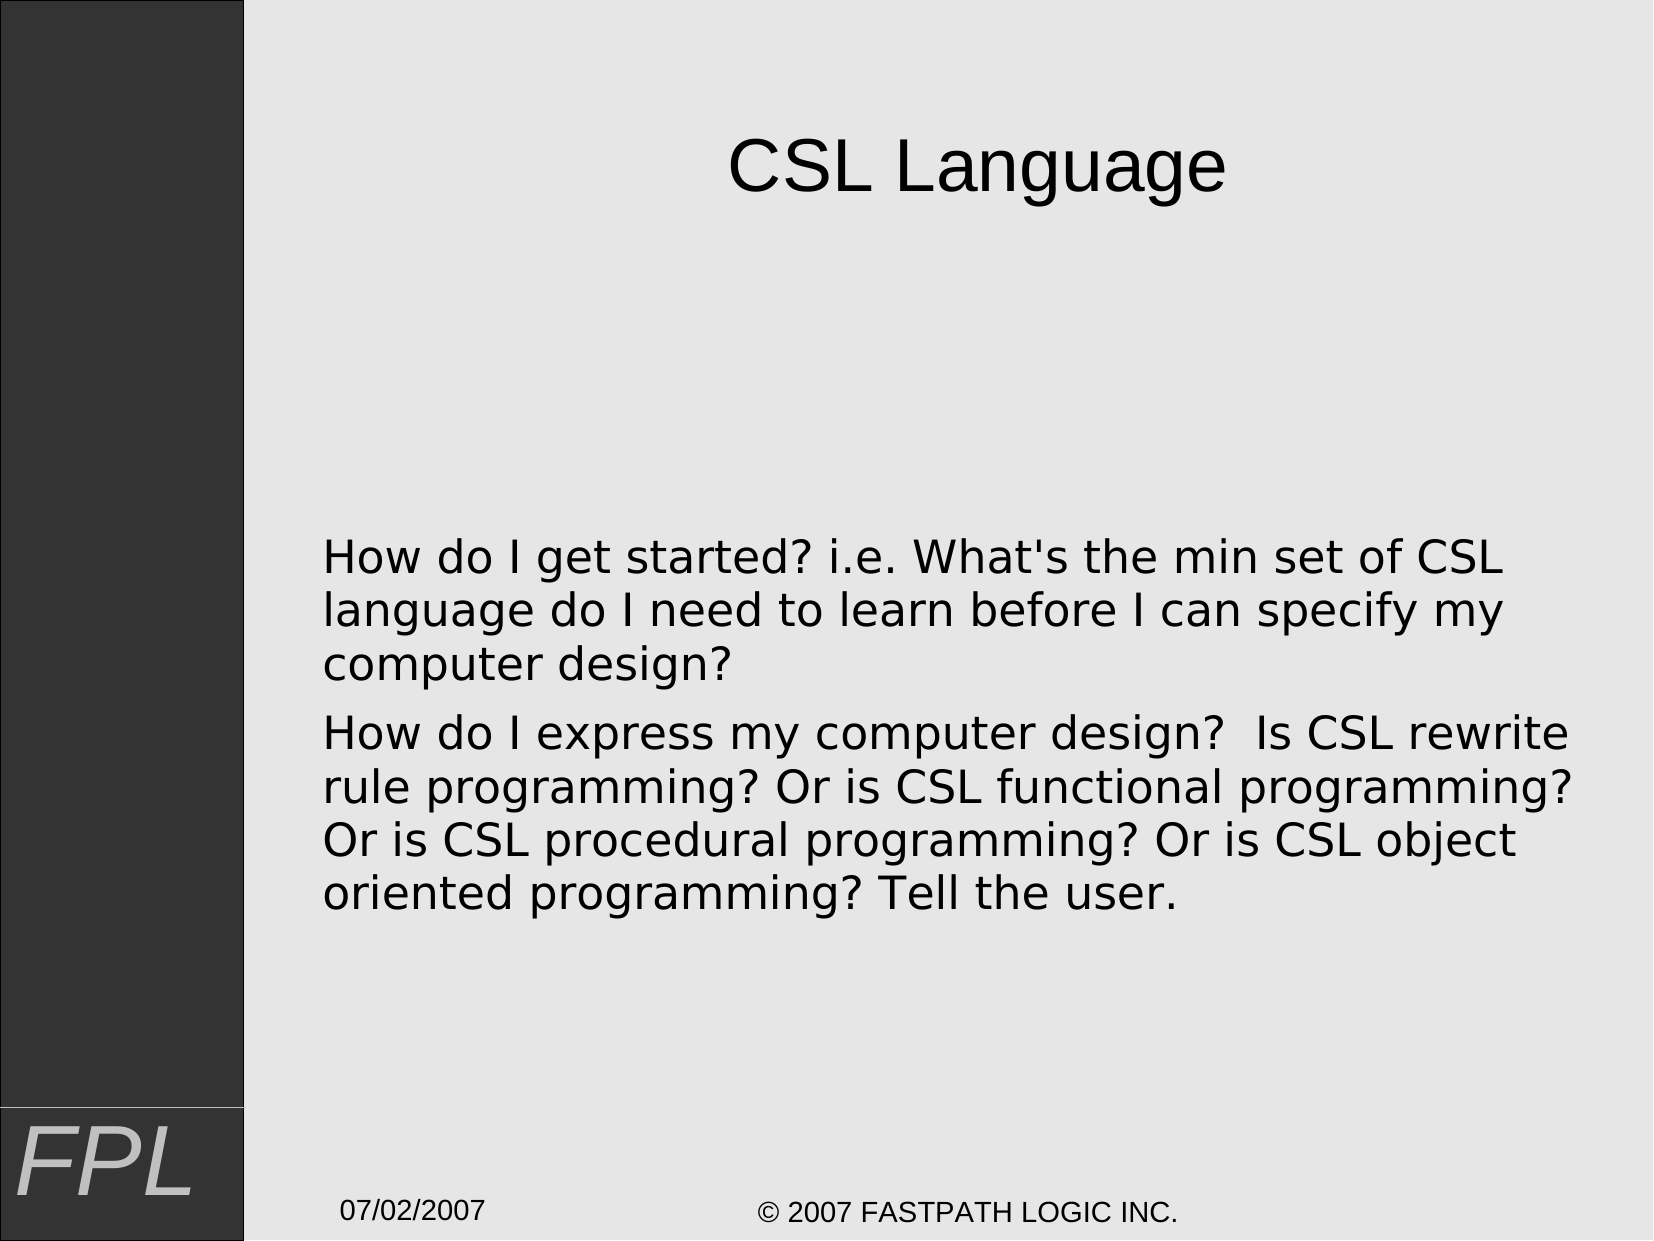

# CSL Language
How do I get started? i.e. What's the min set of CSL language do I need to learn before I can specify my computer design?
How do I express my computer design? Is CSL rewrite rule programming? Or is CSL functional programming? Or is CSL procedural programming? Or is CSL object oriented programming? Tell the user.
07/02/2007
© 2007 FASTPATH LOGIC INC.